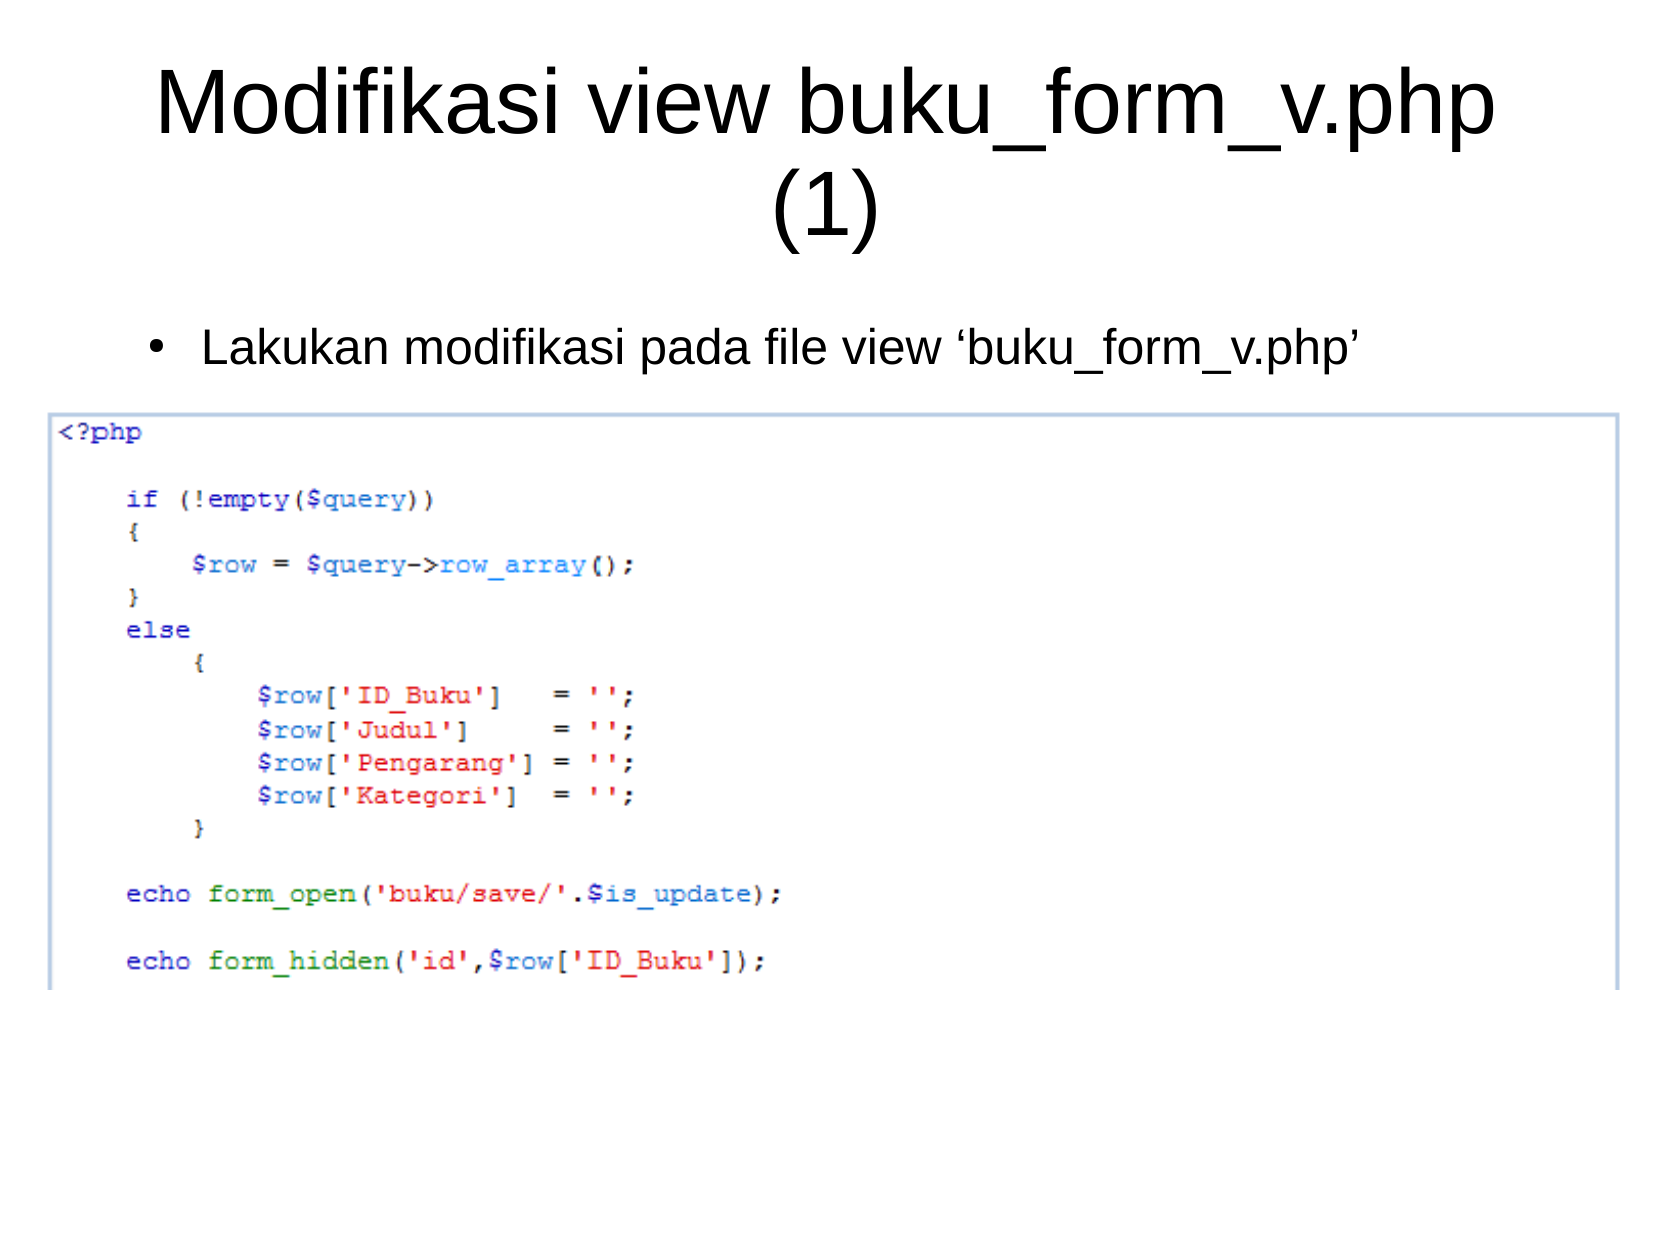

# Modifikasi view buku_form_v.php (1)
Lakukan modifikasi pada file view ‘buku_form_v.php’